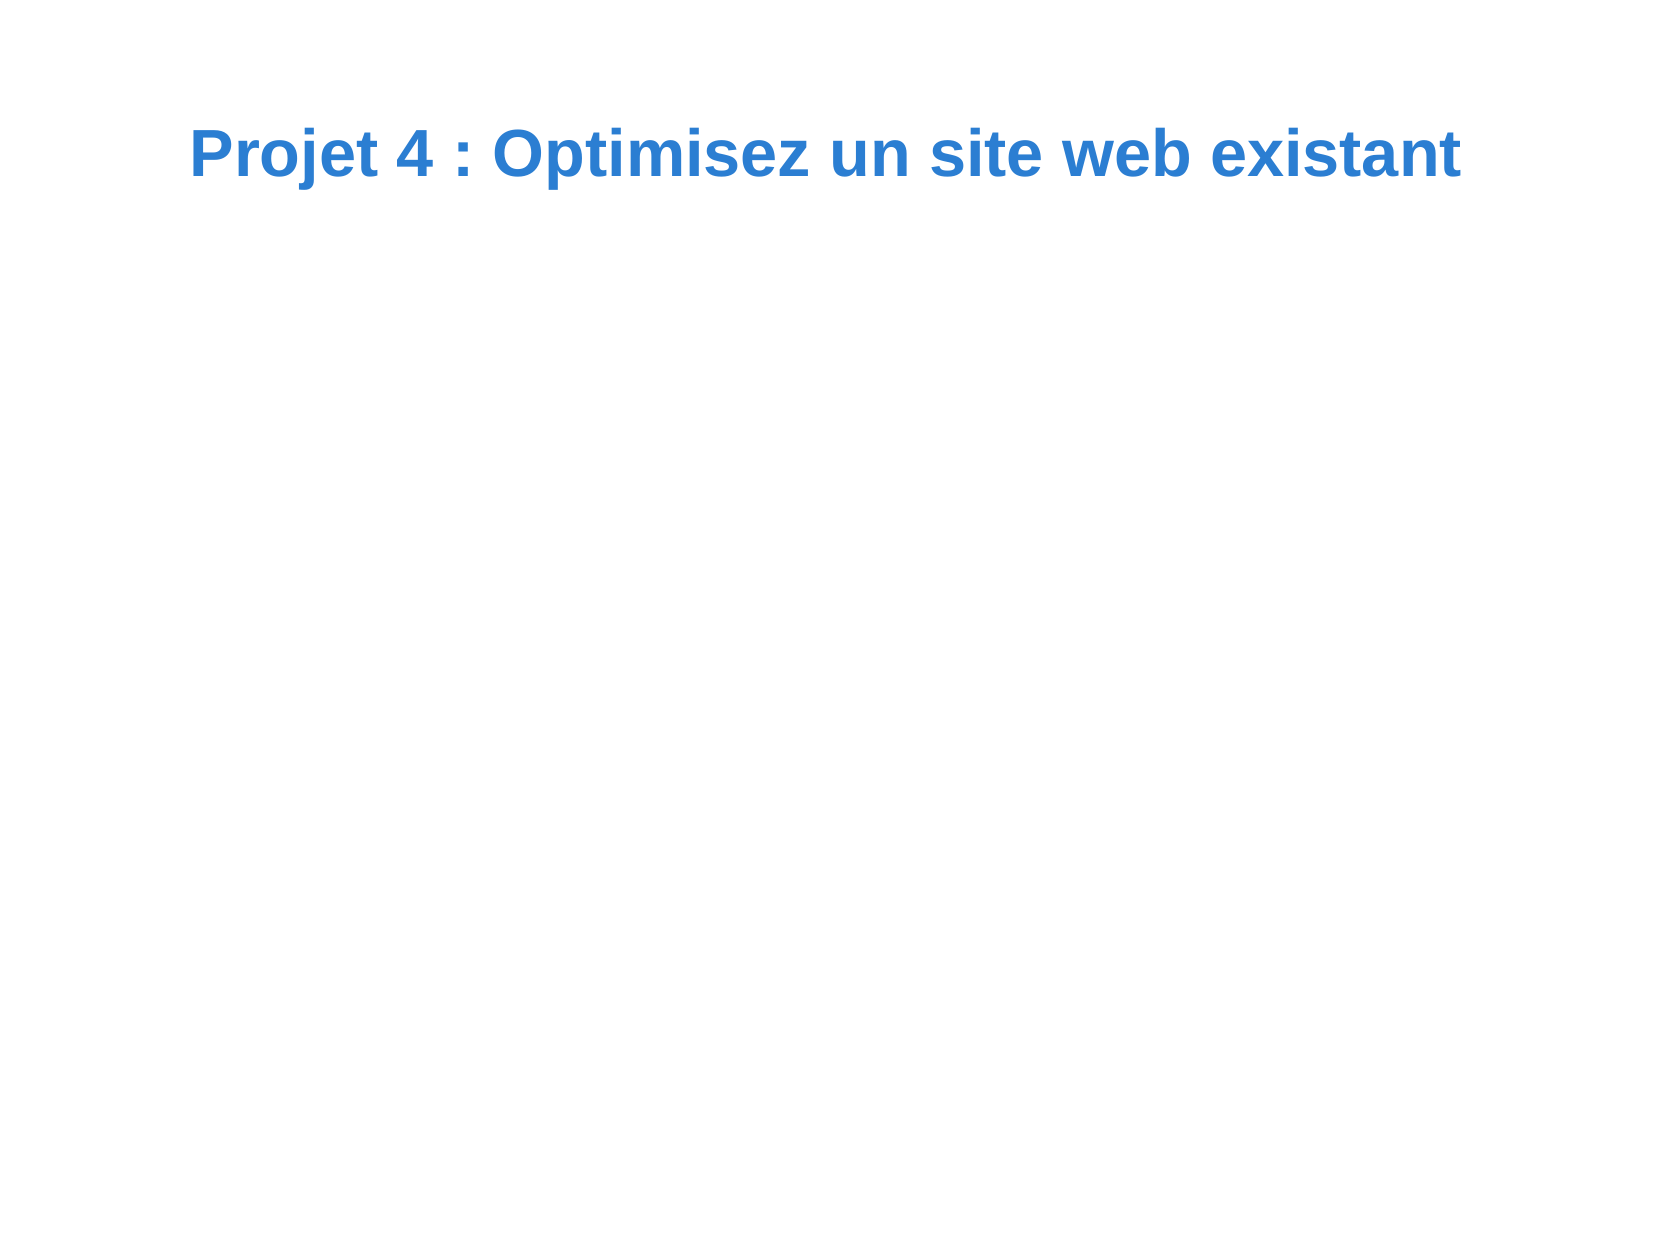

# Projet 4 : Optimisez un site web existant